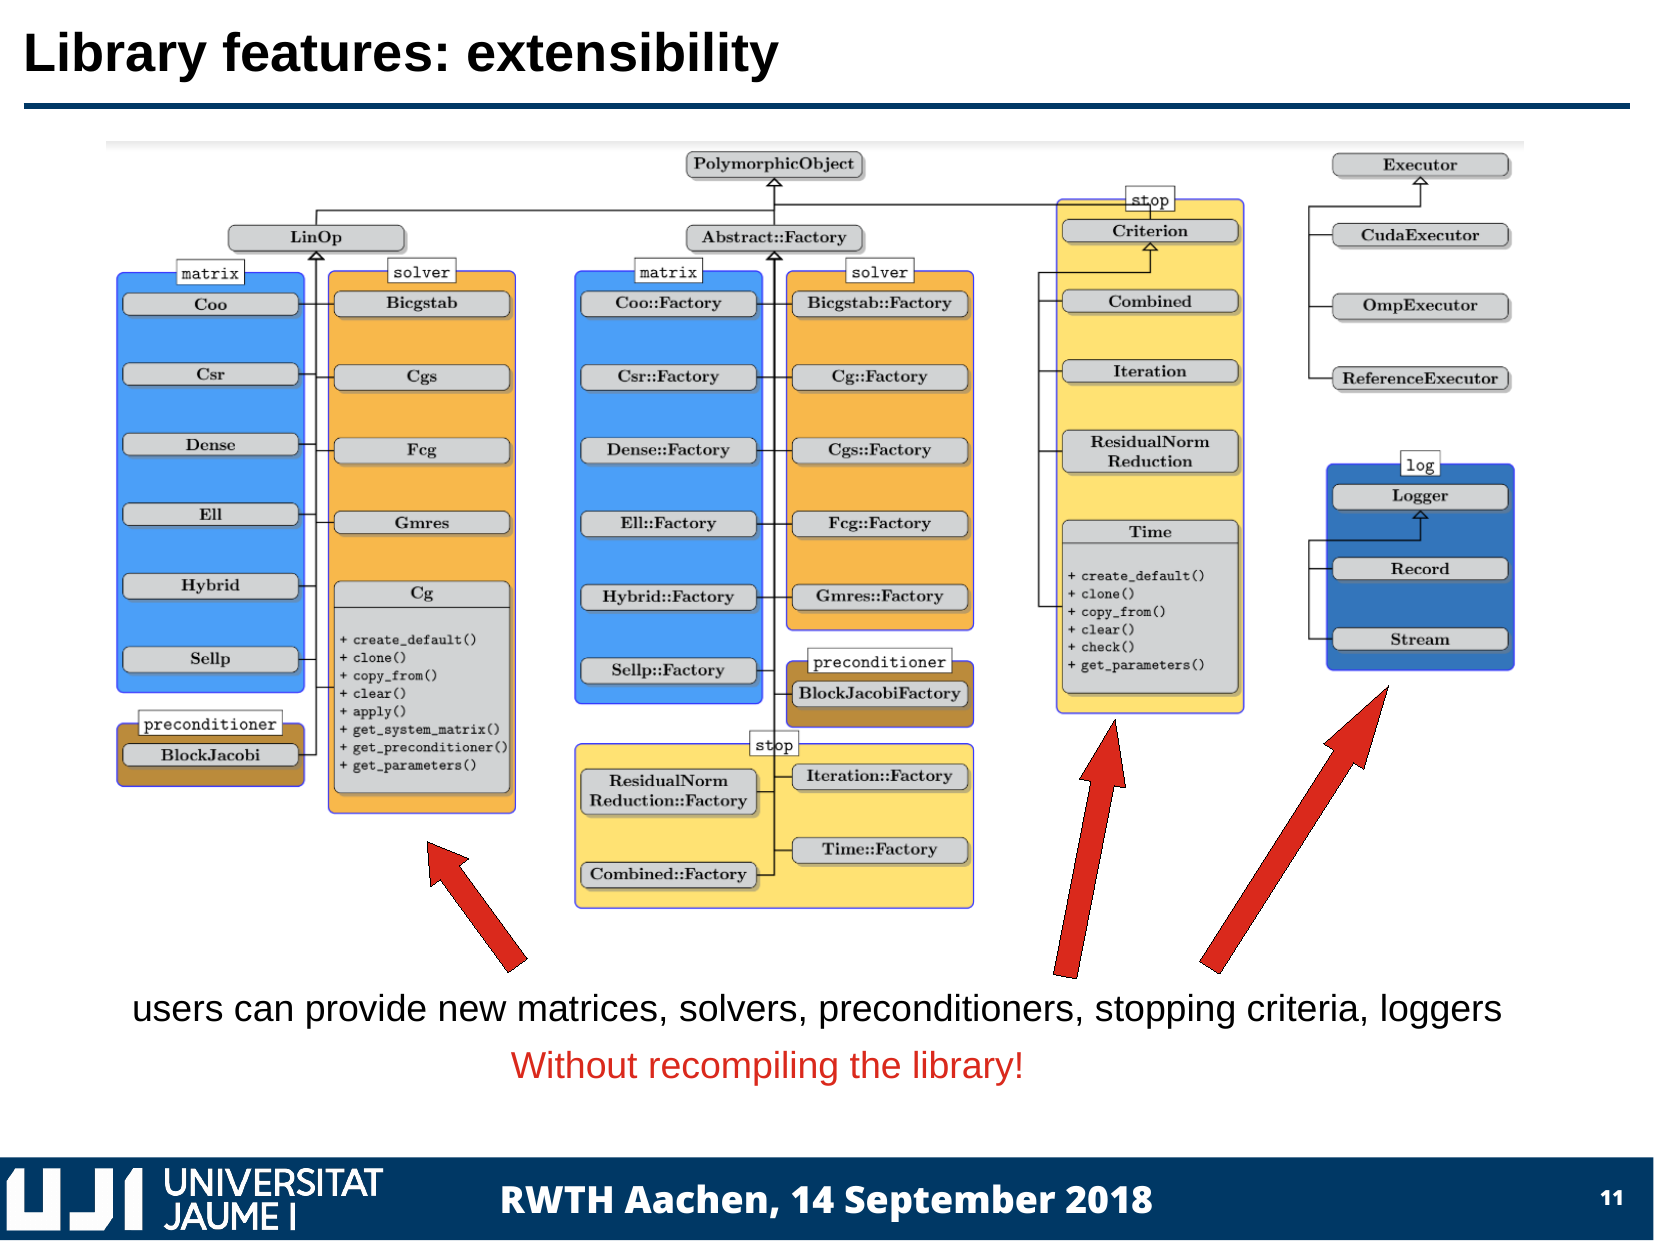

# Library features: extensibility
users can provide new matrices, solvers, preconditioners, stopping criteria, loggers
Without recompiling the library!
RWTH Aachen, 14 September 2018
11